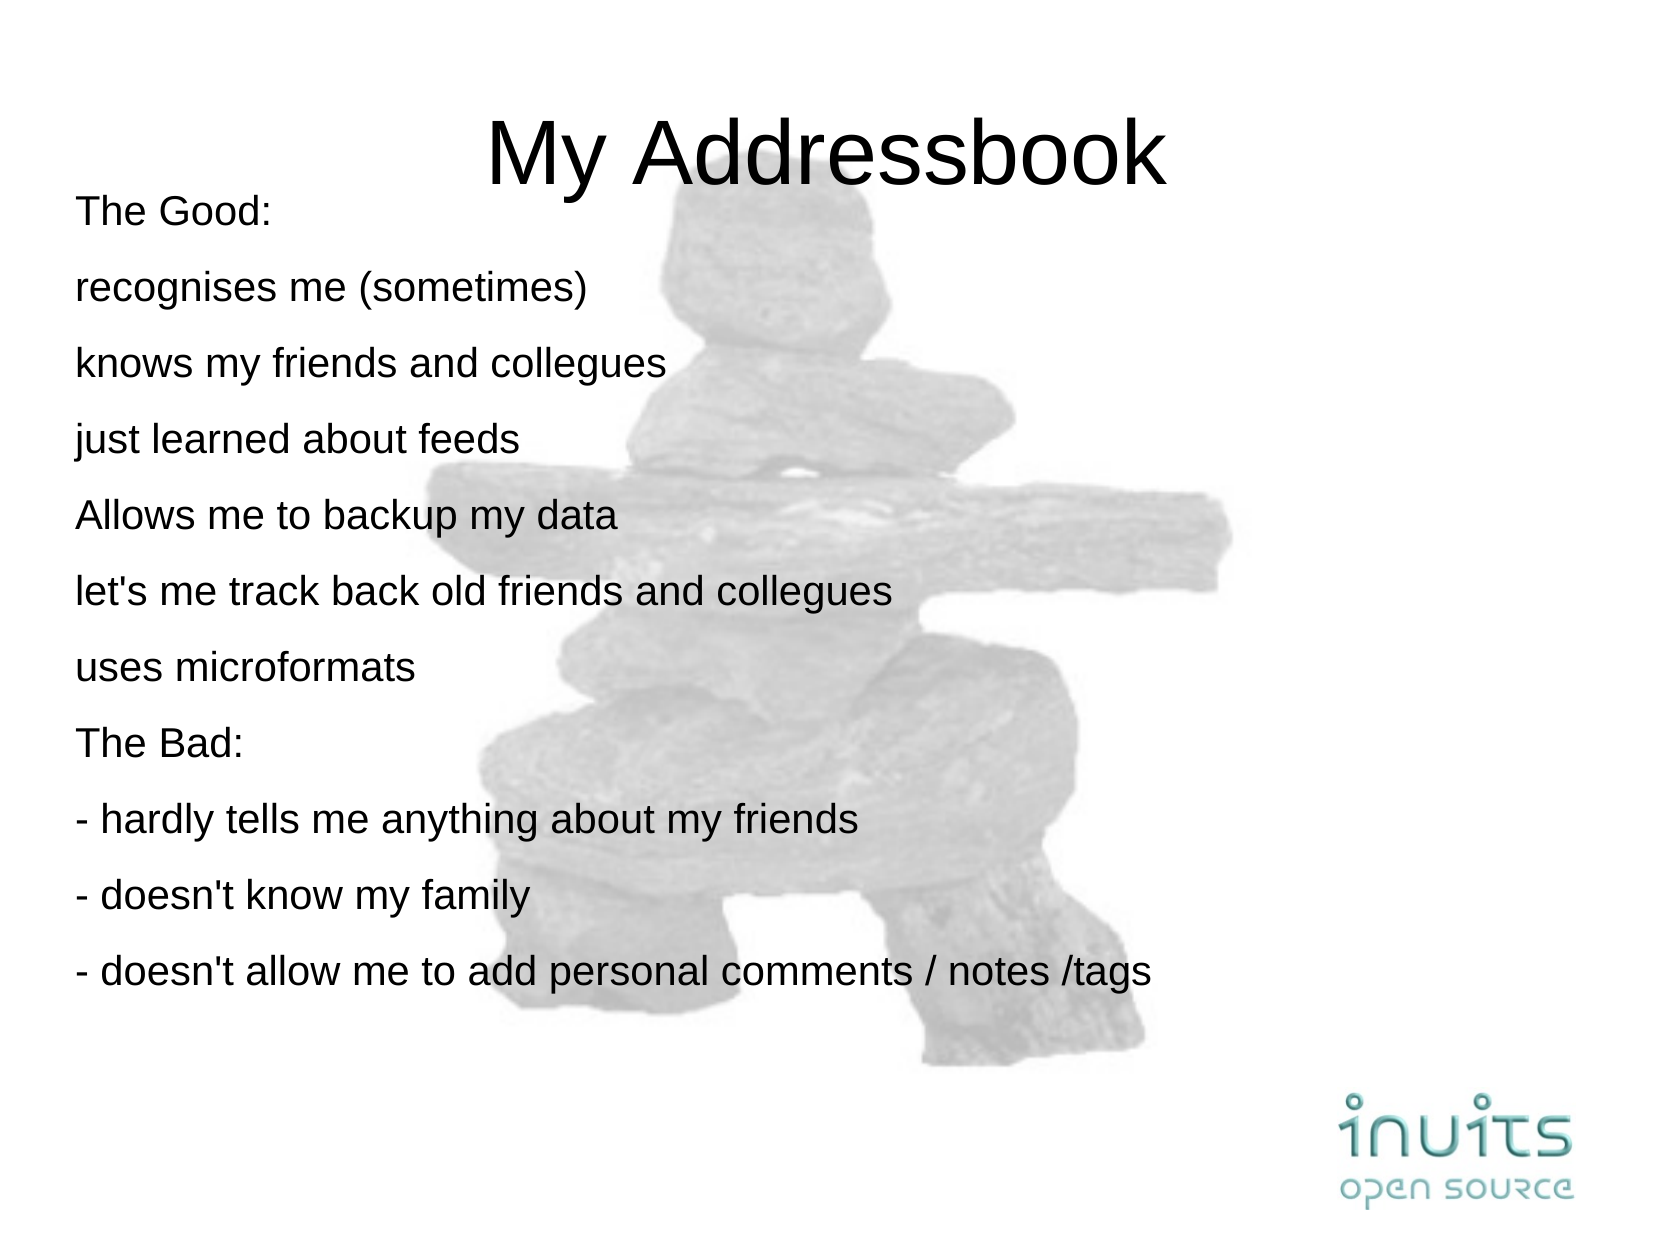

# My Addressbook
The Good:
recognises me (sometimes)
knows my friends and collegues
just learned about feeds
Allows me to backup my data
let's me track back old friends and collegues
uses microformats
The Bad:
- hardly tells me anything about my friends
- doesn't know my family
- doesn't allow me to add personal comments / notes /tags